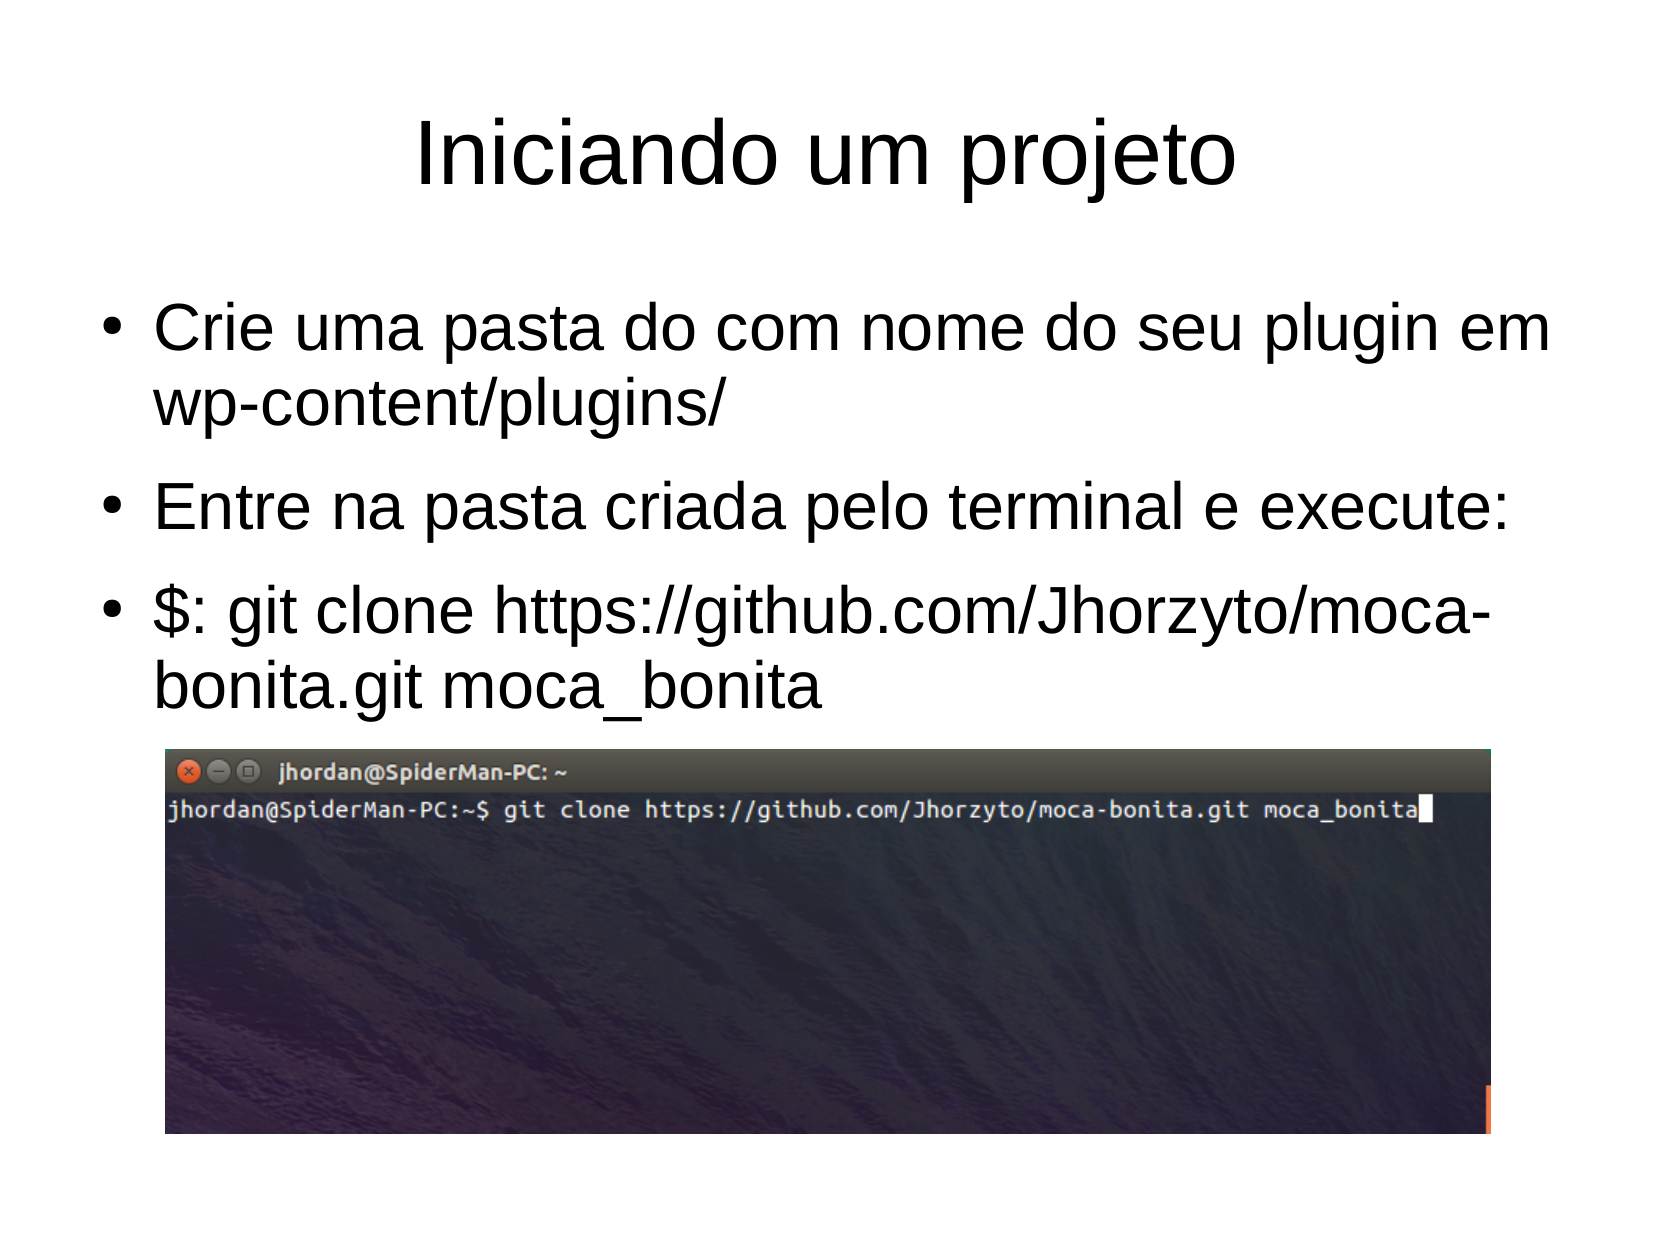

# Iniciando um projeto
Crie uma pasta do com nome do seu plugin em wp-content/plugins/
Entre na pasta criada pelo terminal e execute:
$: git clone https://github.com/Jhorzyto/moca-bonita.git moca_bonita